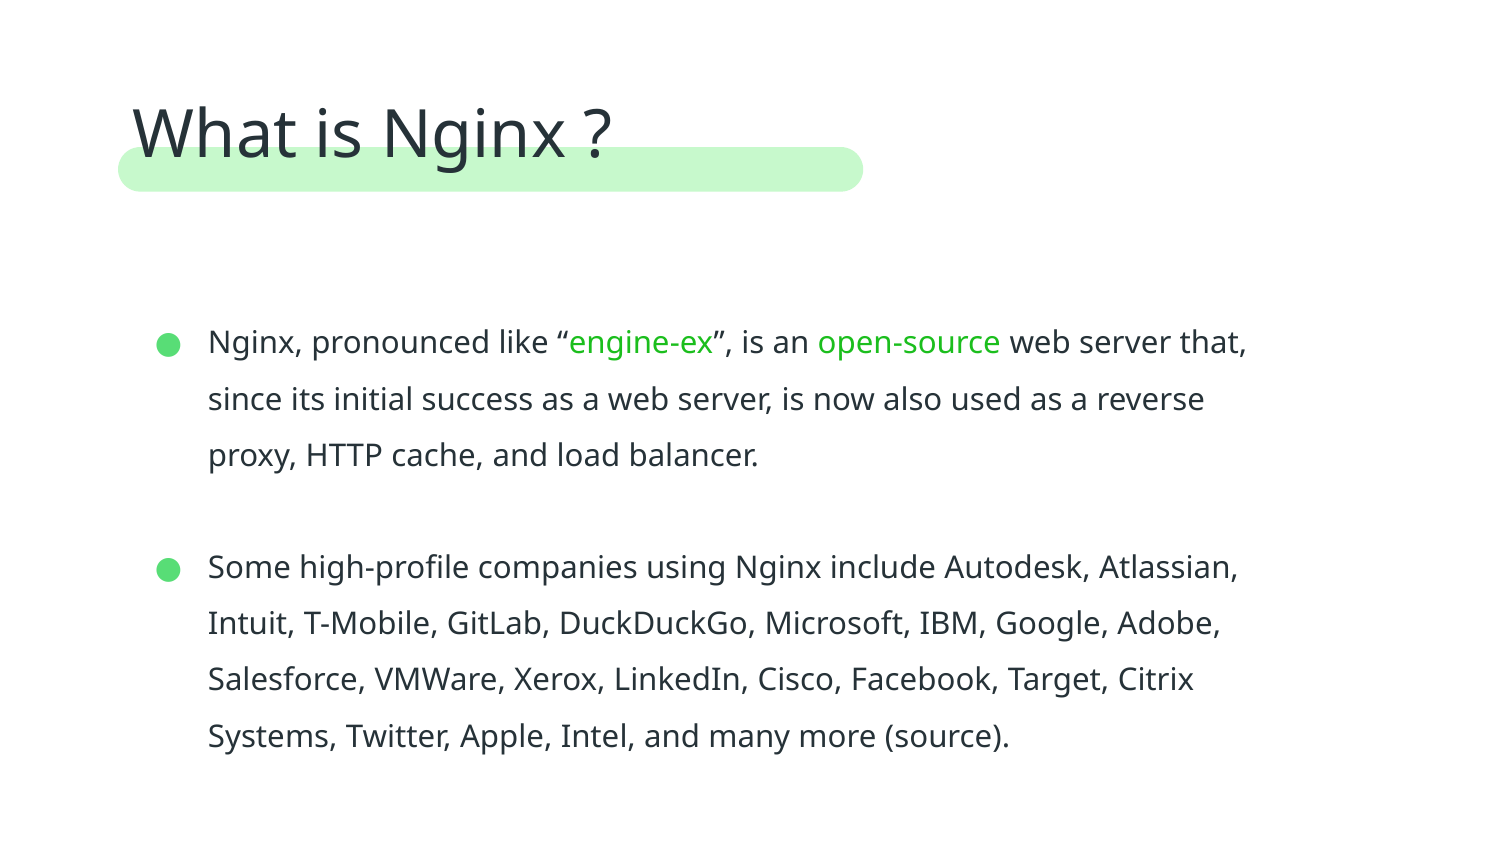

What is Nginx ?
Nginx, pronounced like “engine-ex”, is an open-source web server that, since its initial success as a web server, is now also used as a reverse proxy, HTTP cache, and load balancer.
Some high-profile companies using Nginx include Autodesk, Atlassian, Intuit, T-Mobile, GitLab, DuckDuckGo, Microsoft, IBM, Google, Adobe, Salesforce, VMWare, Xerox, LinkedIn, Cisco, Facebook, Target, Citrix Systems, Twitter, Apple, Intel, and many more (source).